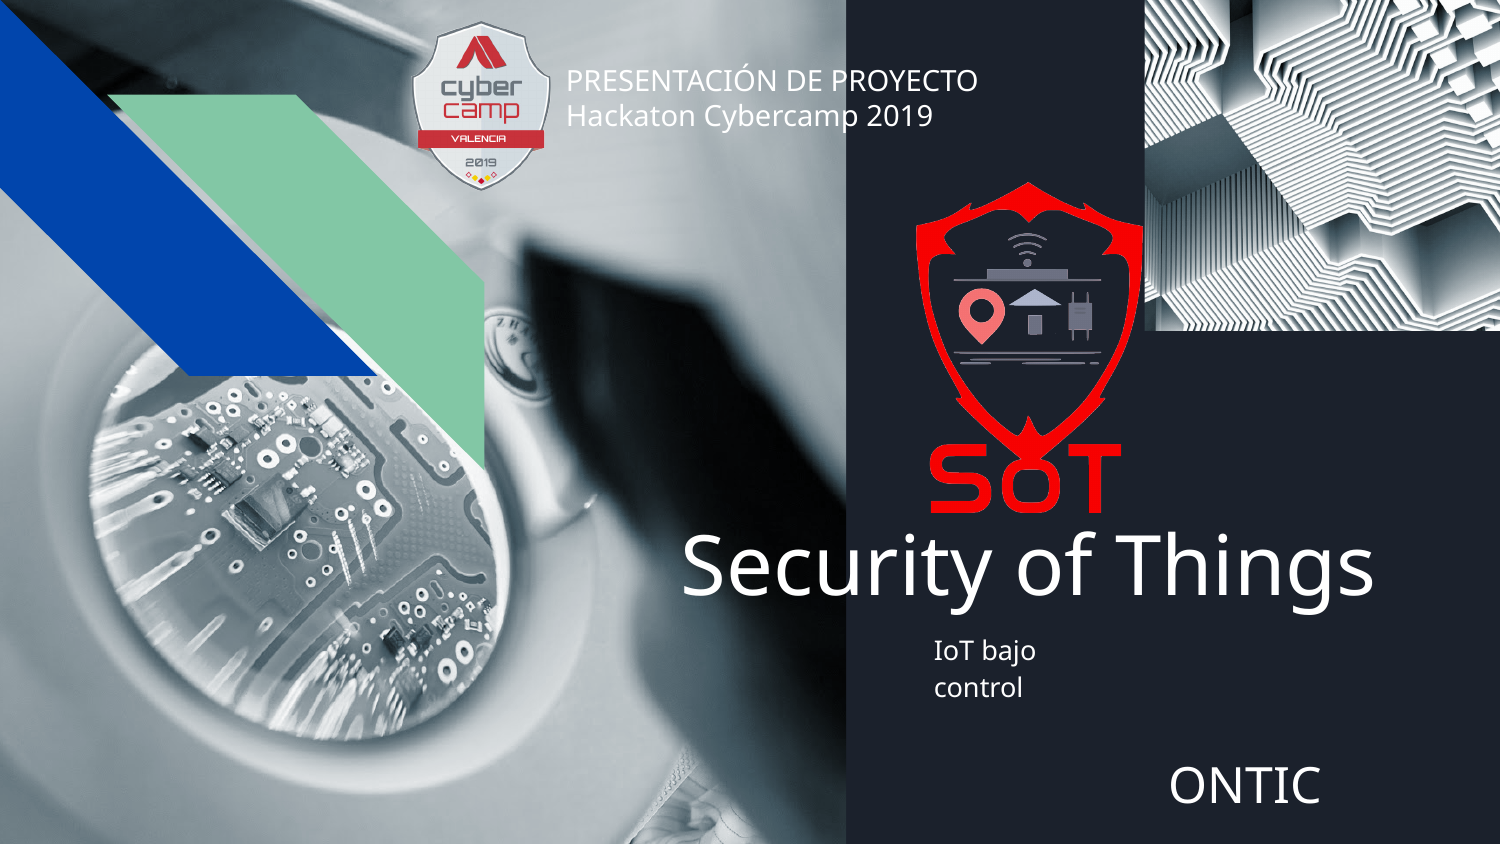

PRESENTACIÓN DE PROYECTO
Hackaton Cybercamp 2019
# Security of Things
IoT bajo control
ONTIC